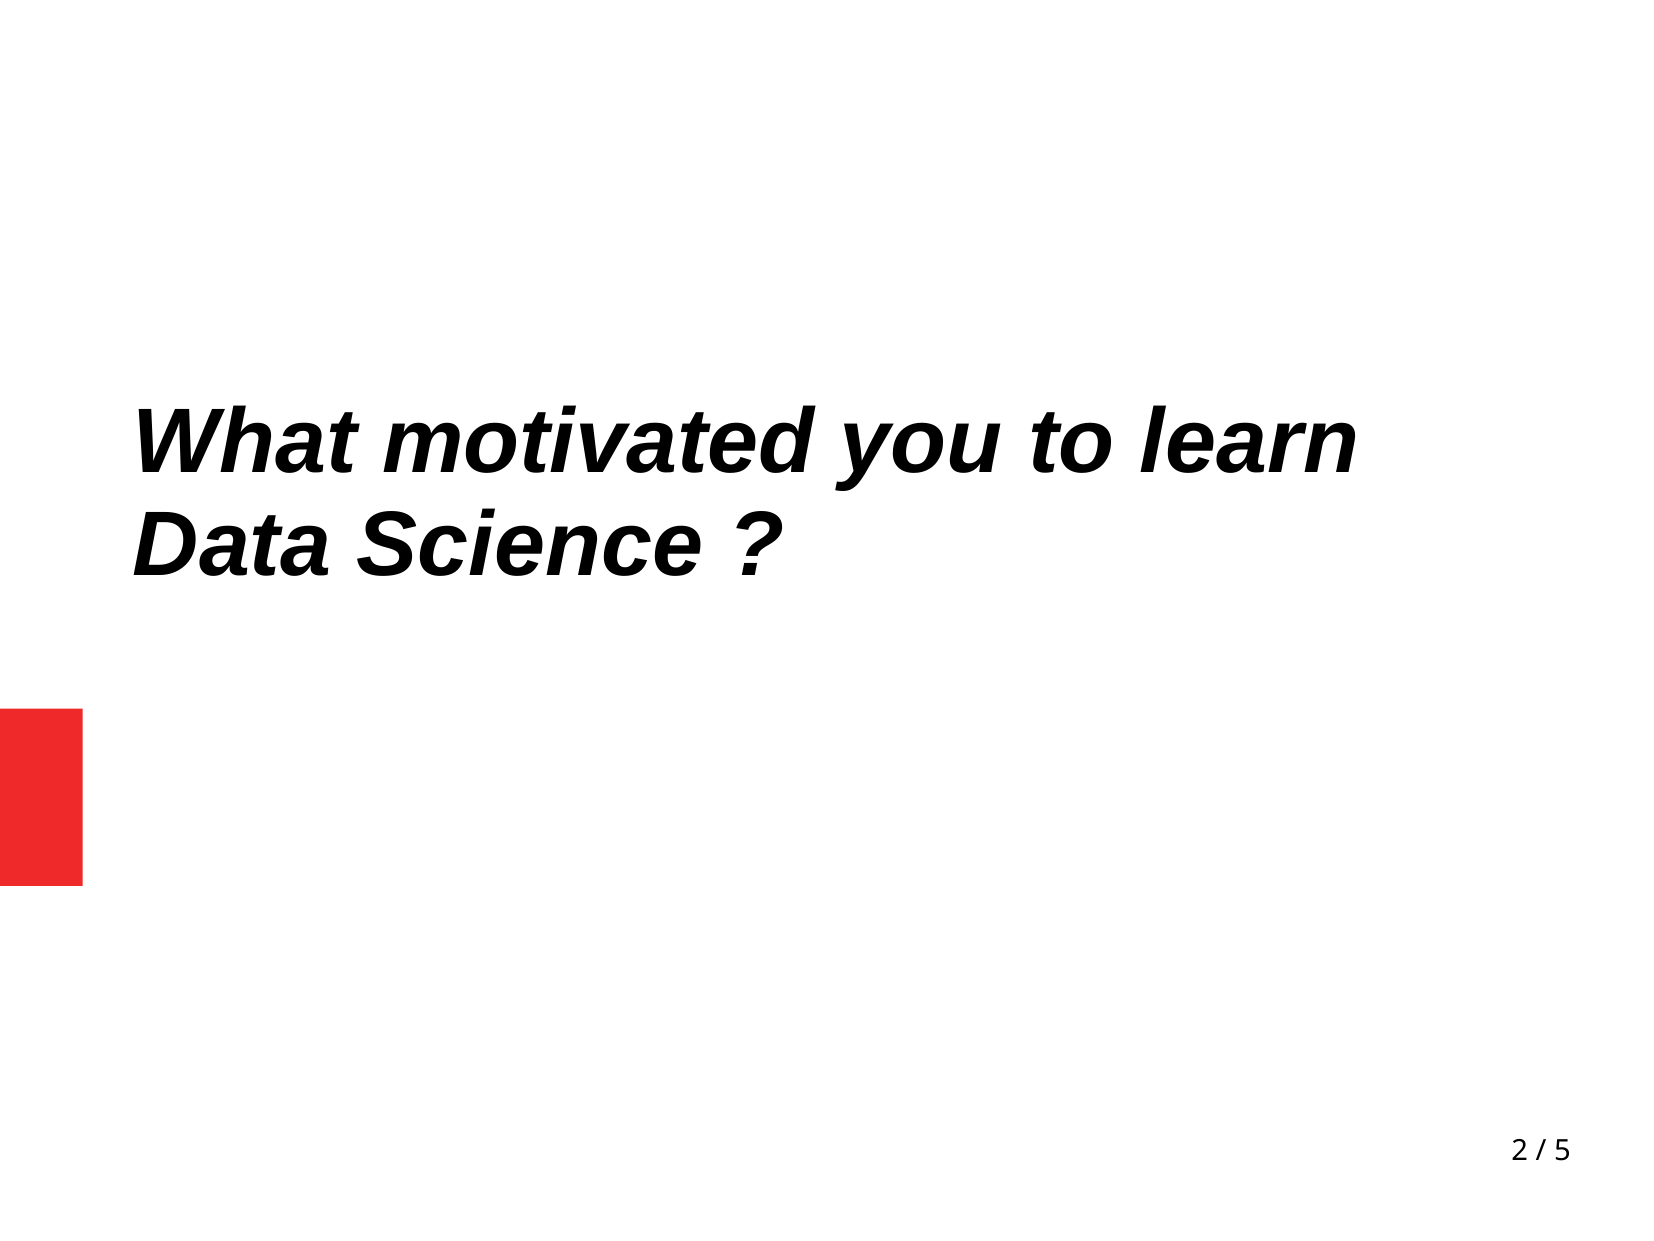

What motivated you to learn Data Science ?
2